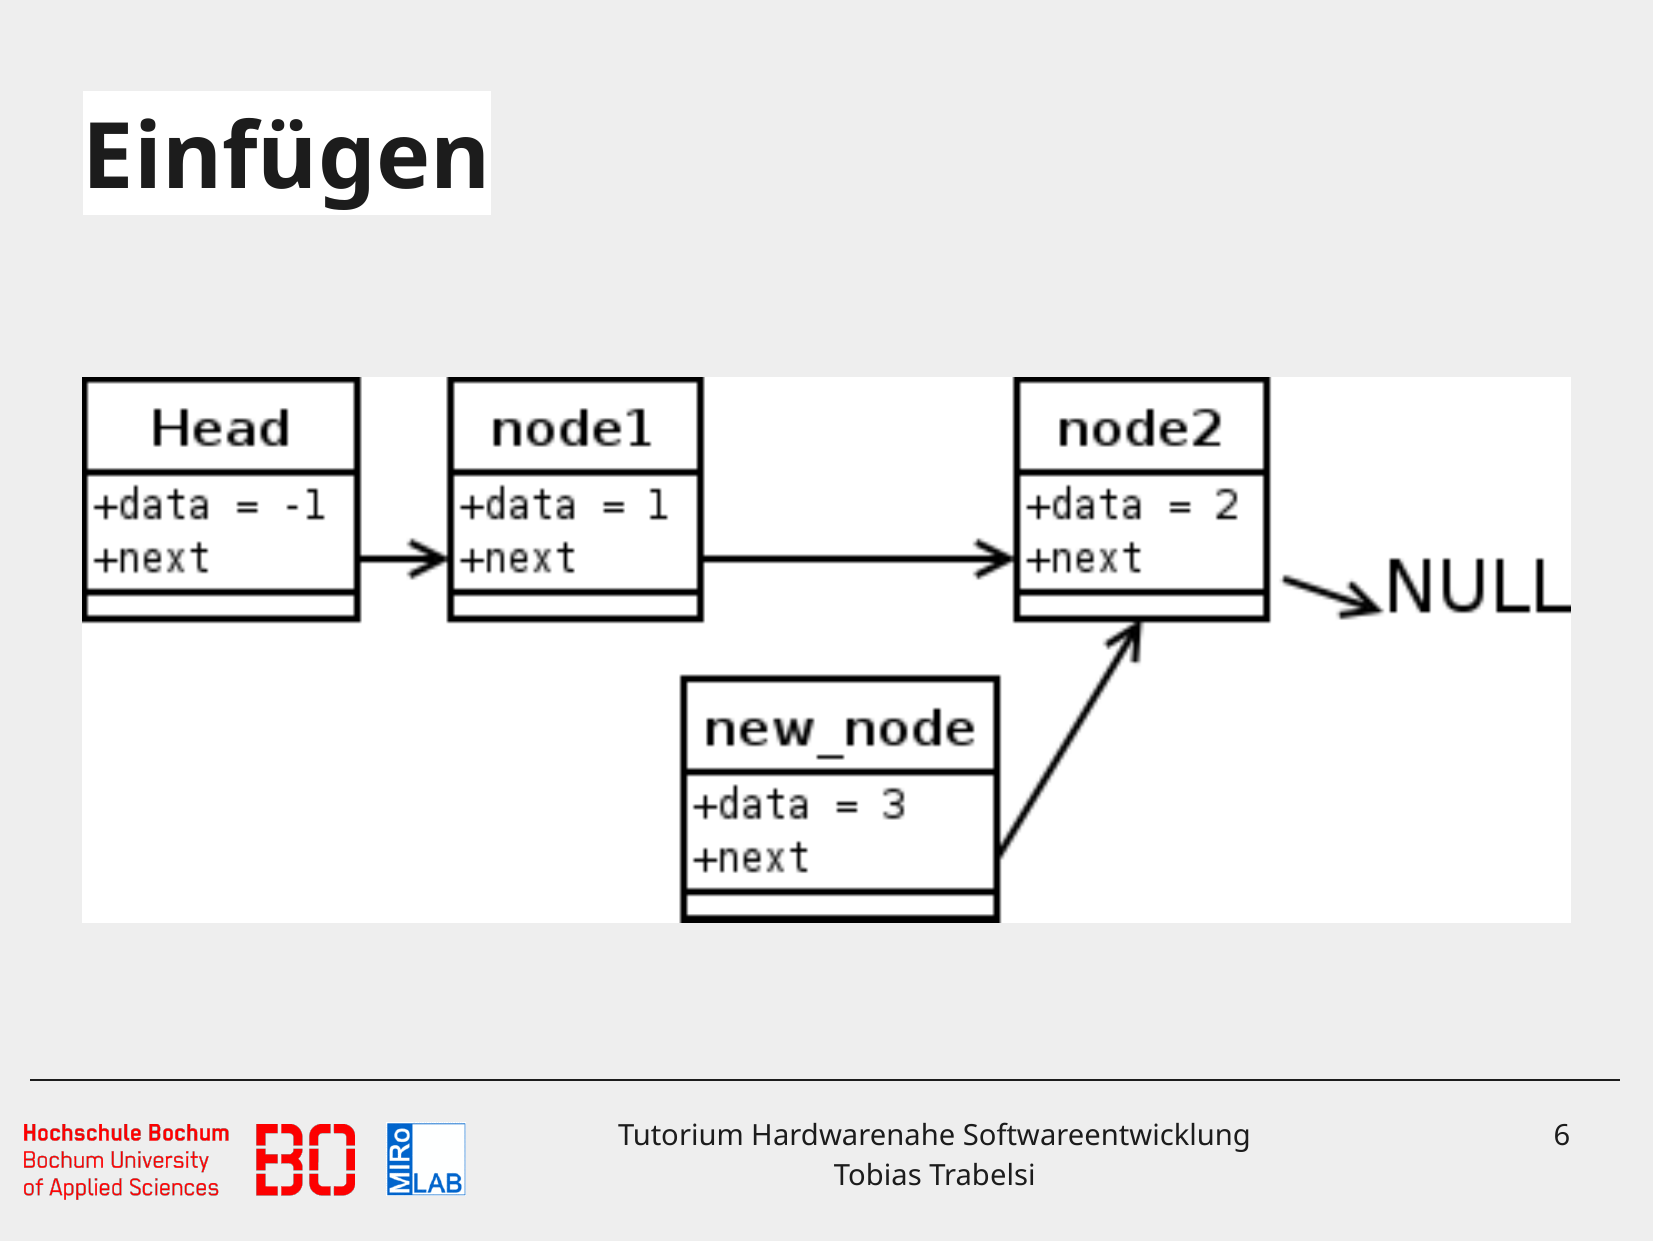

# Einfügen
Vanessa Böhrk - Tutorium Hardwarenahe Softwareentwicklung
6